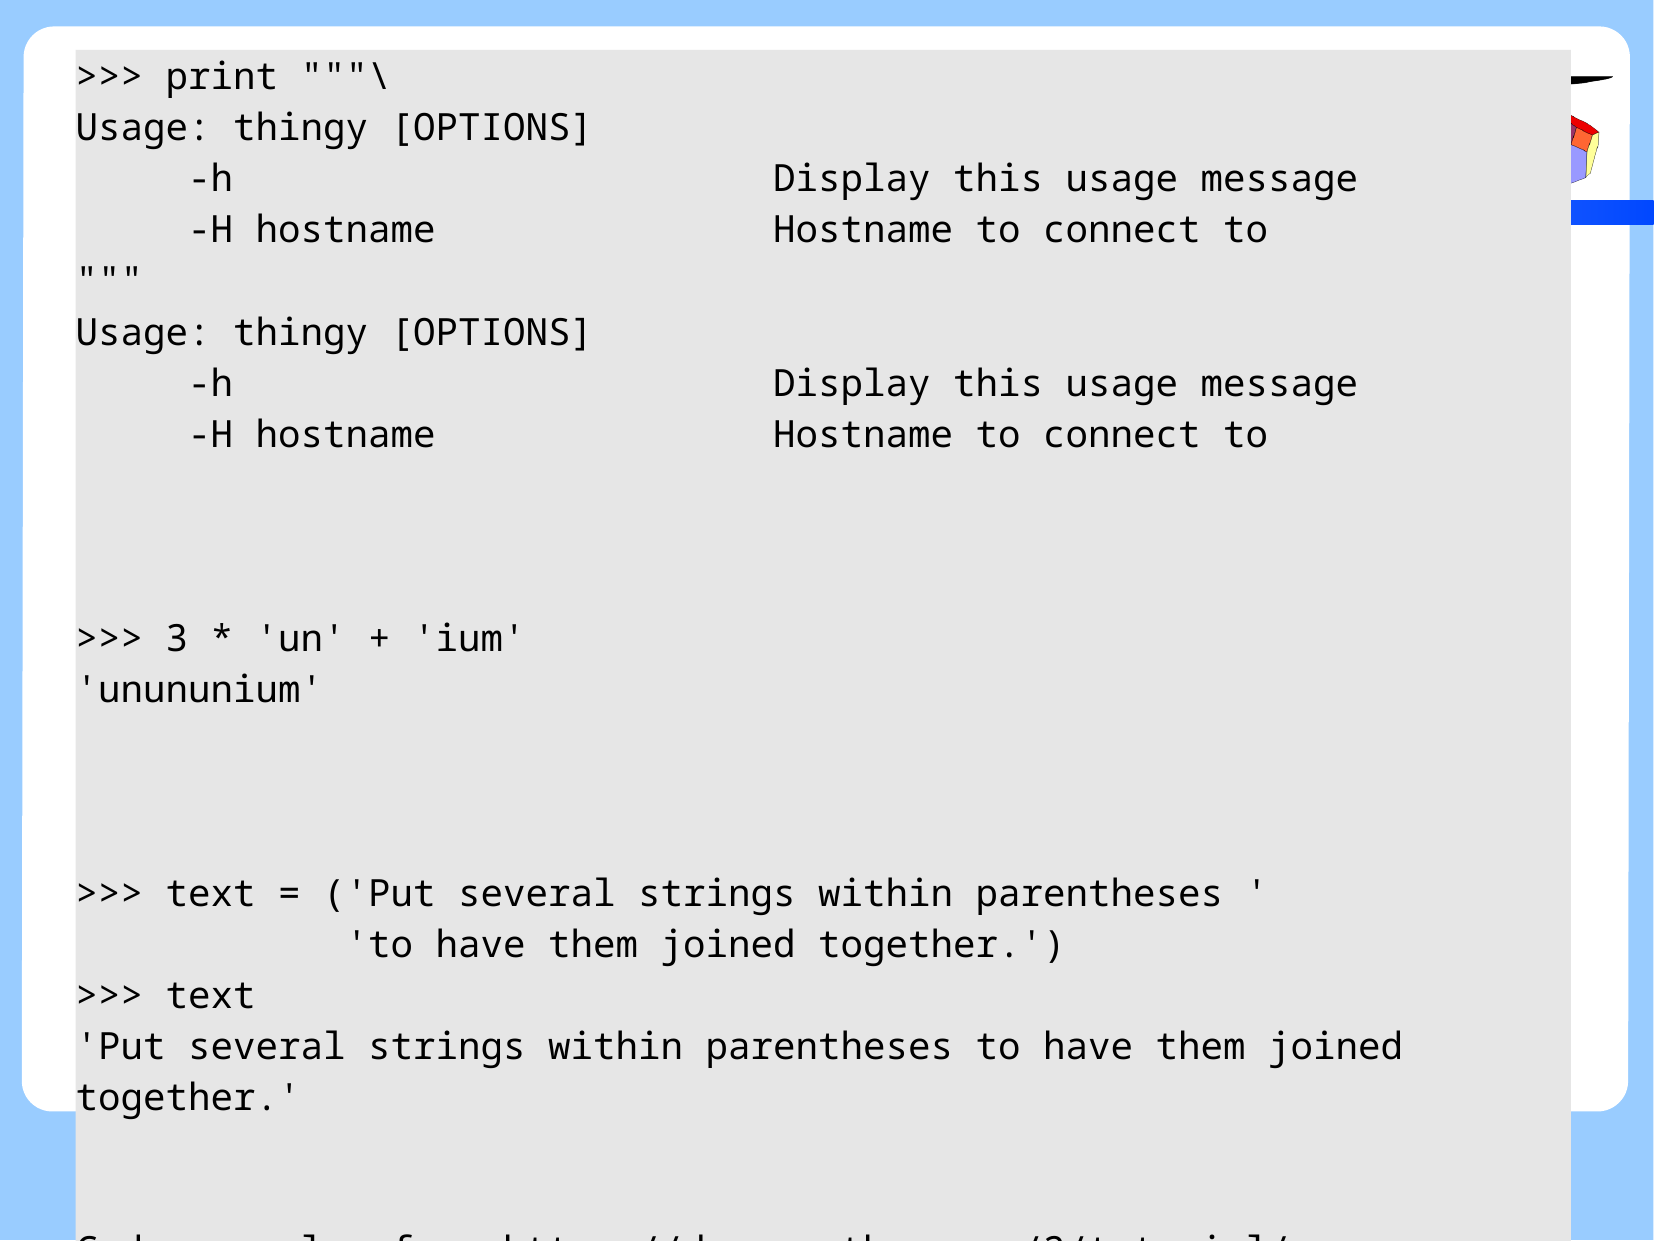

# Strings, multi-line and concatenation
>>> print """\
Usage: thingy [OPTIONS]
 -h Display this usage message
 -H hostname Hostname to connect to
"""
Usage: thingy [OPTIONS]
 -h Display this usage message
 -H hostname Hostname to connect to
>>> 3 * 'un' + 'ium'
'unununium'
>>> text = ('Put several strings within parentheses '
 'to have them joined together.')
>>> text
'Put several strings within parentheses to have them joined together.'
Code examples from https://docs.python.org/2/tutorial/